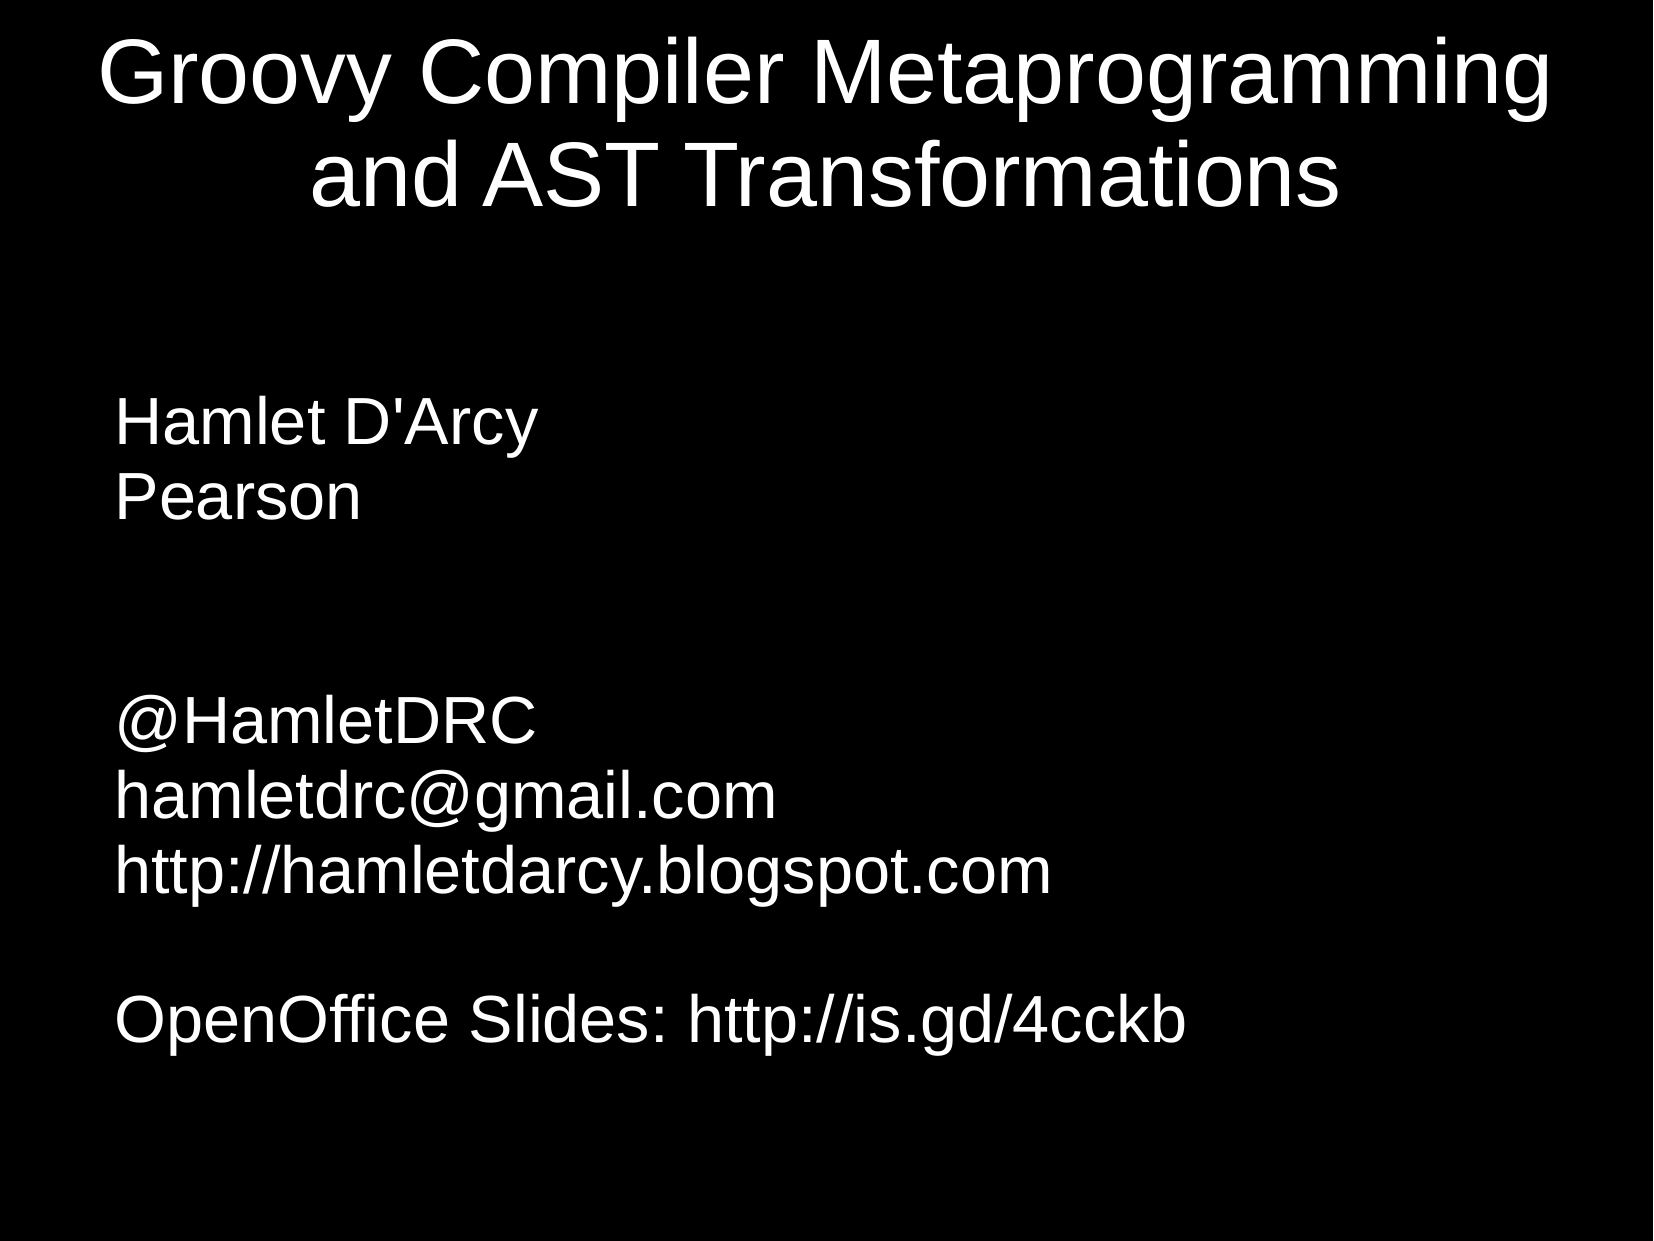

# Groovy Compiler Metaprogramming and AST Transformations
Hamlet D'Arcy
Pearson
@HamletDRC
hamletdrc@gmail.com
http://hamletdarcy.blogspot.com
OpenOffice Slides: http://is.gd/4cckb